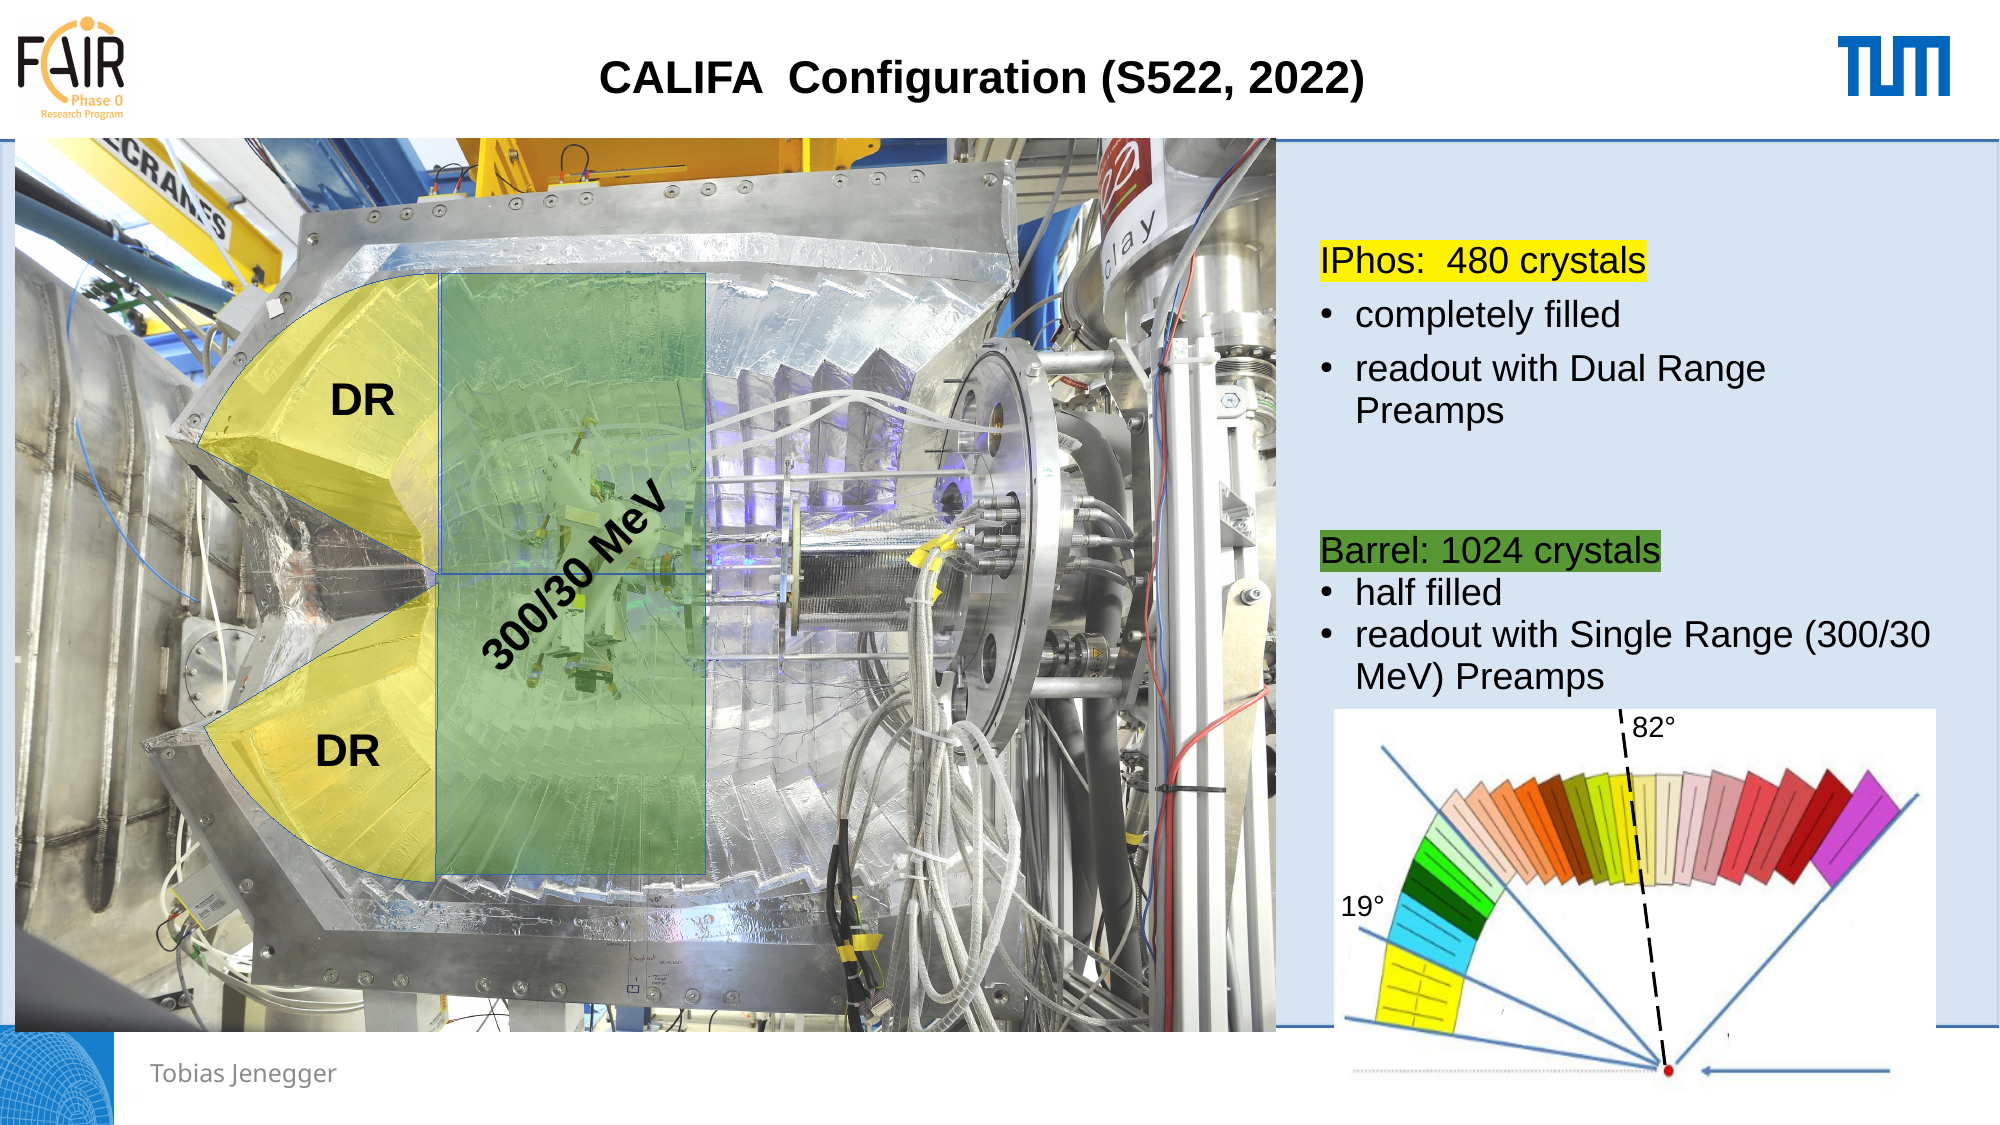

CALIFA Configuration (S522, 2022)
DR
300/30 MeV
DR
IPhos: 480 crystals
completely filled
readout with Dual Range Preamps
Barrel: 1024 crystals
half filled
readout with Single Range (300/30 MeV) Preamps
82°
beam
19°
10